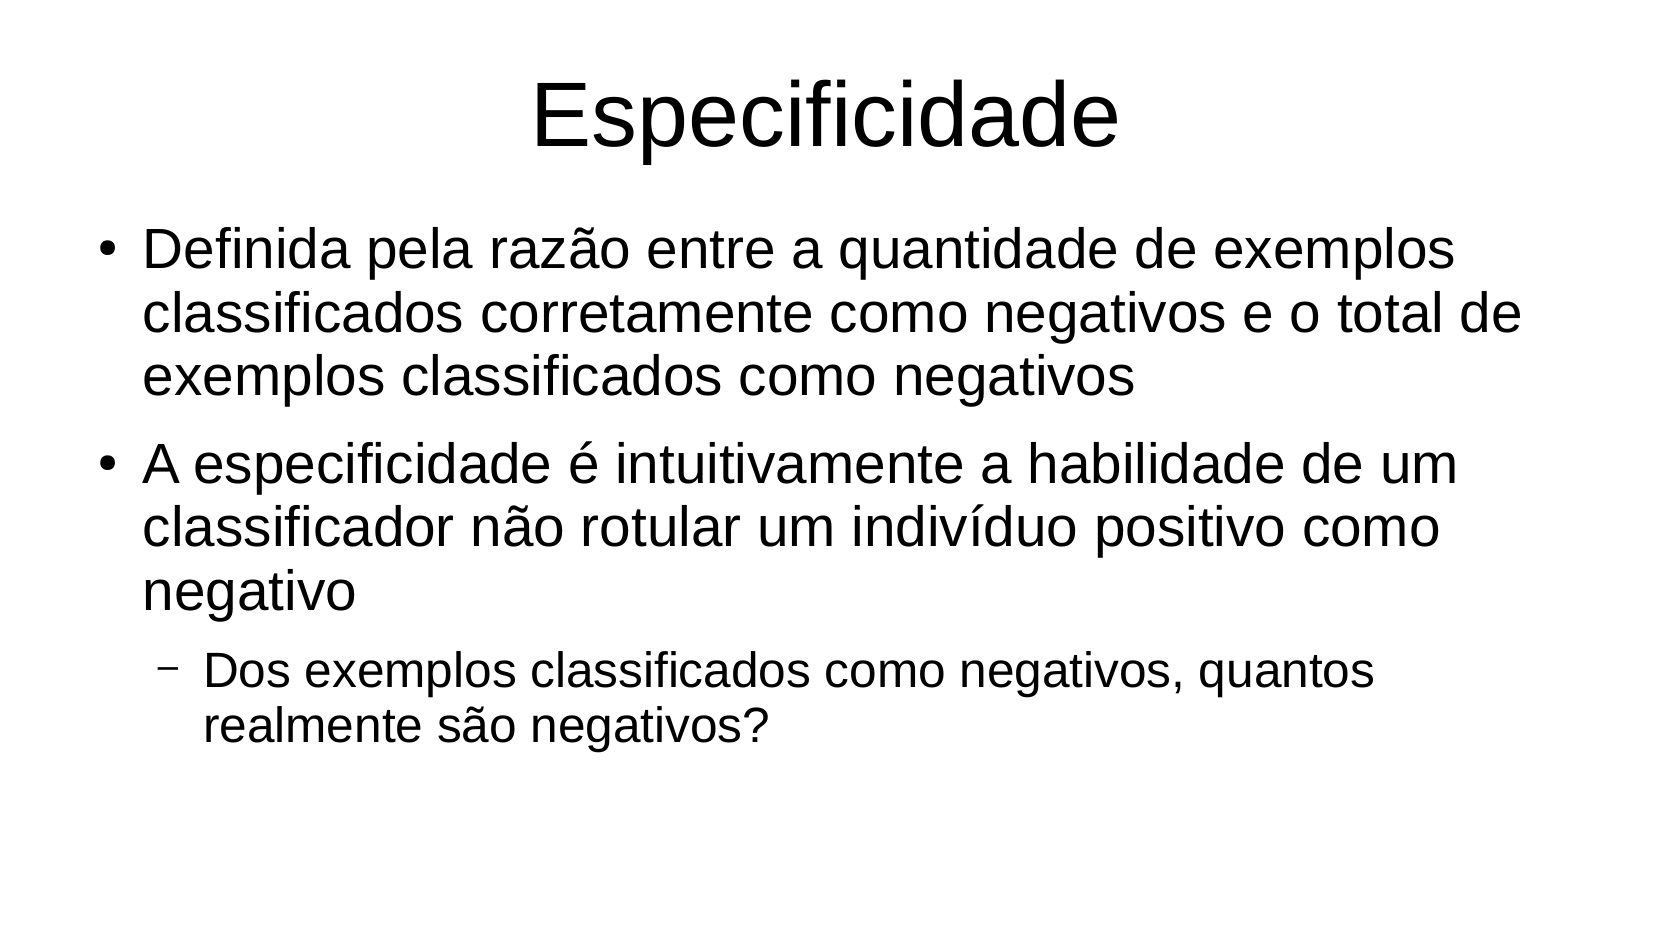

# Especificidade
Definida pela razão entre a quantidade de exemplos classificados corretamente como negativos e o total de exemplos classificados como negativos
A especificidade é intuitivamente a habilidade de um classificador não rotular um indivíduo positivo como negativo
Dos exemplos classificados como negativos, quantos realmente são negativos?